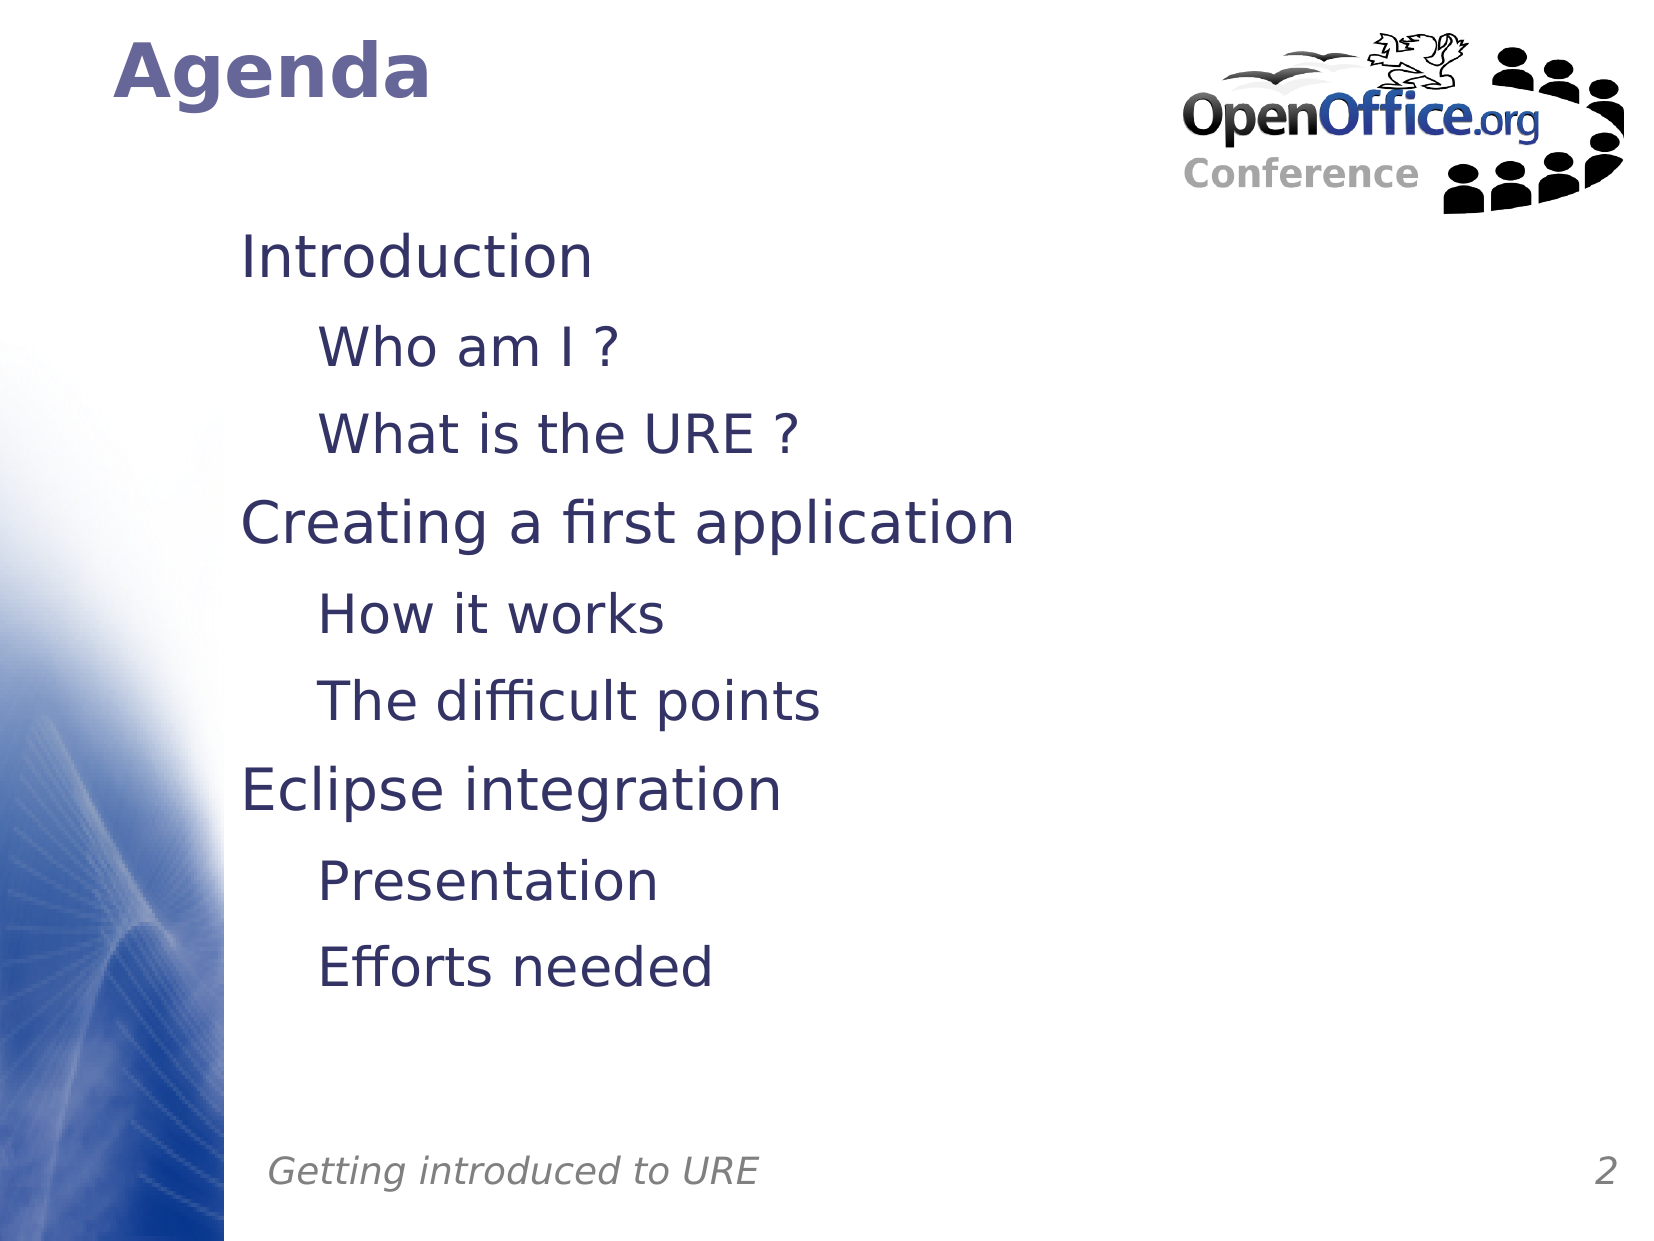

# Agenda
Introduction
Who am I ?
What is the URE ?
Creating a first application
How it works
The difficult points
Eclipse integration
Presentation
Efforts needed